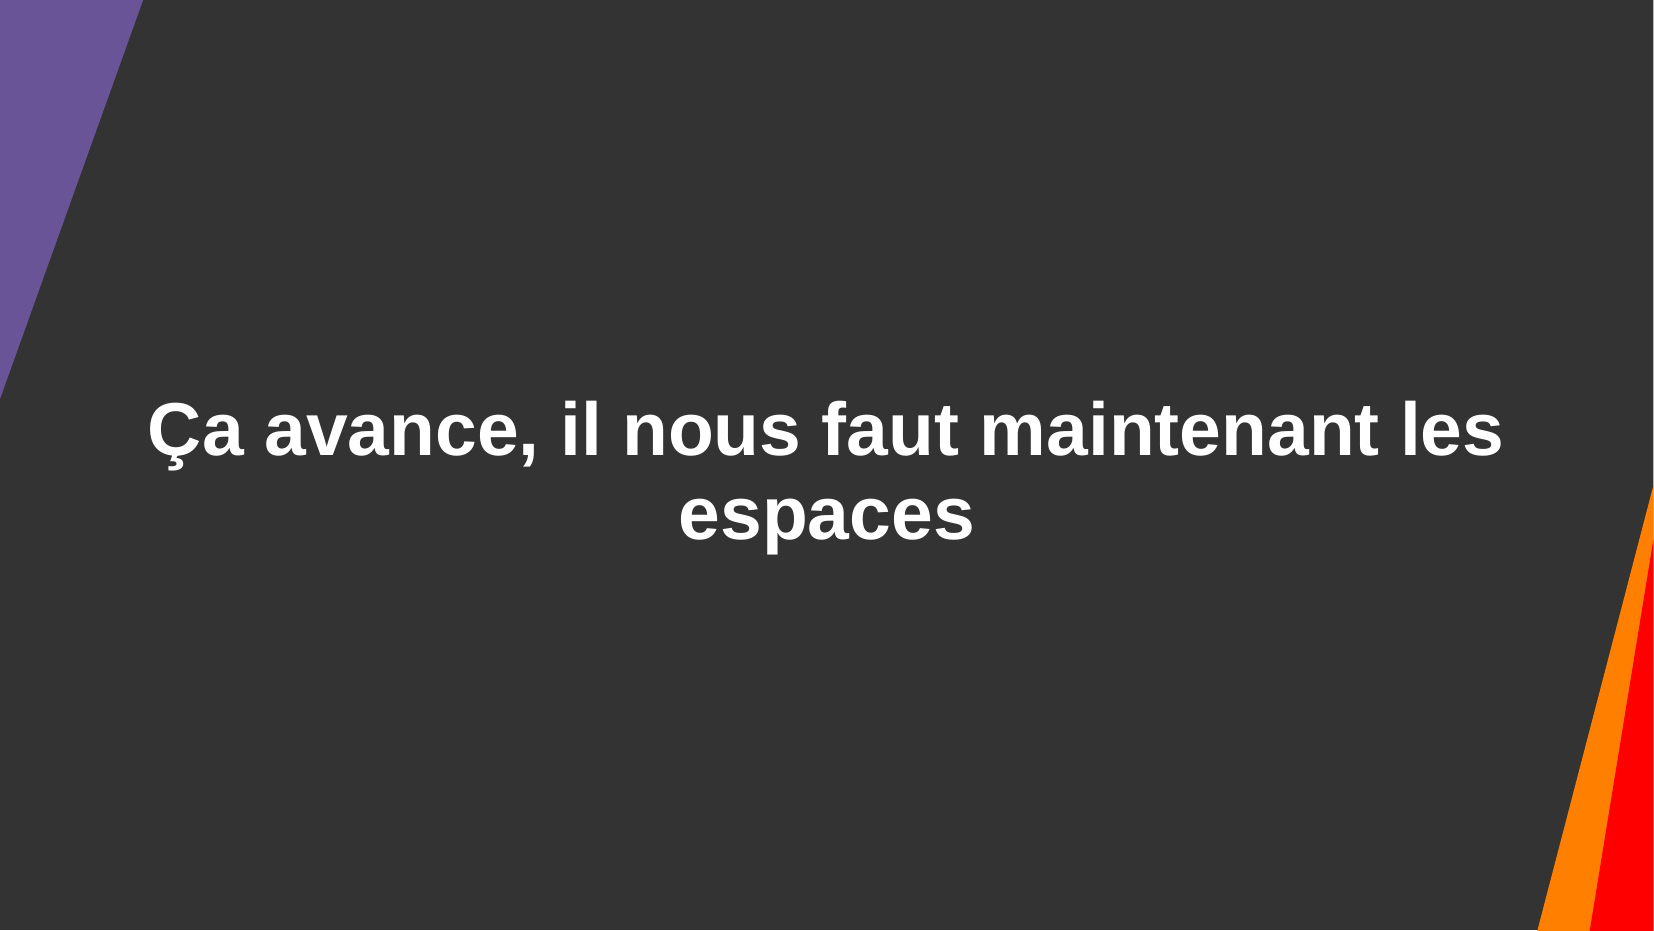

# Ça avance, il nous faut maintenant les espaces